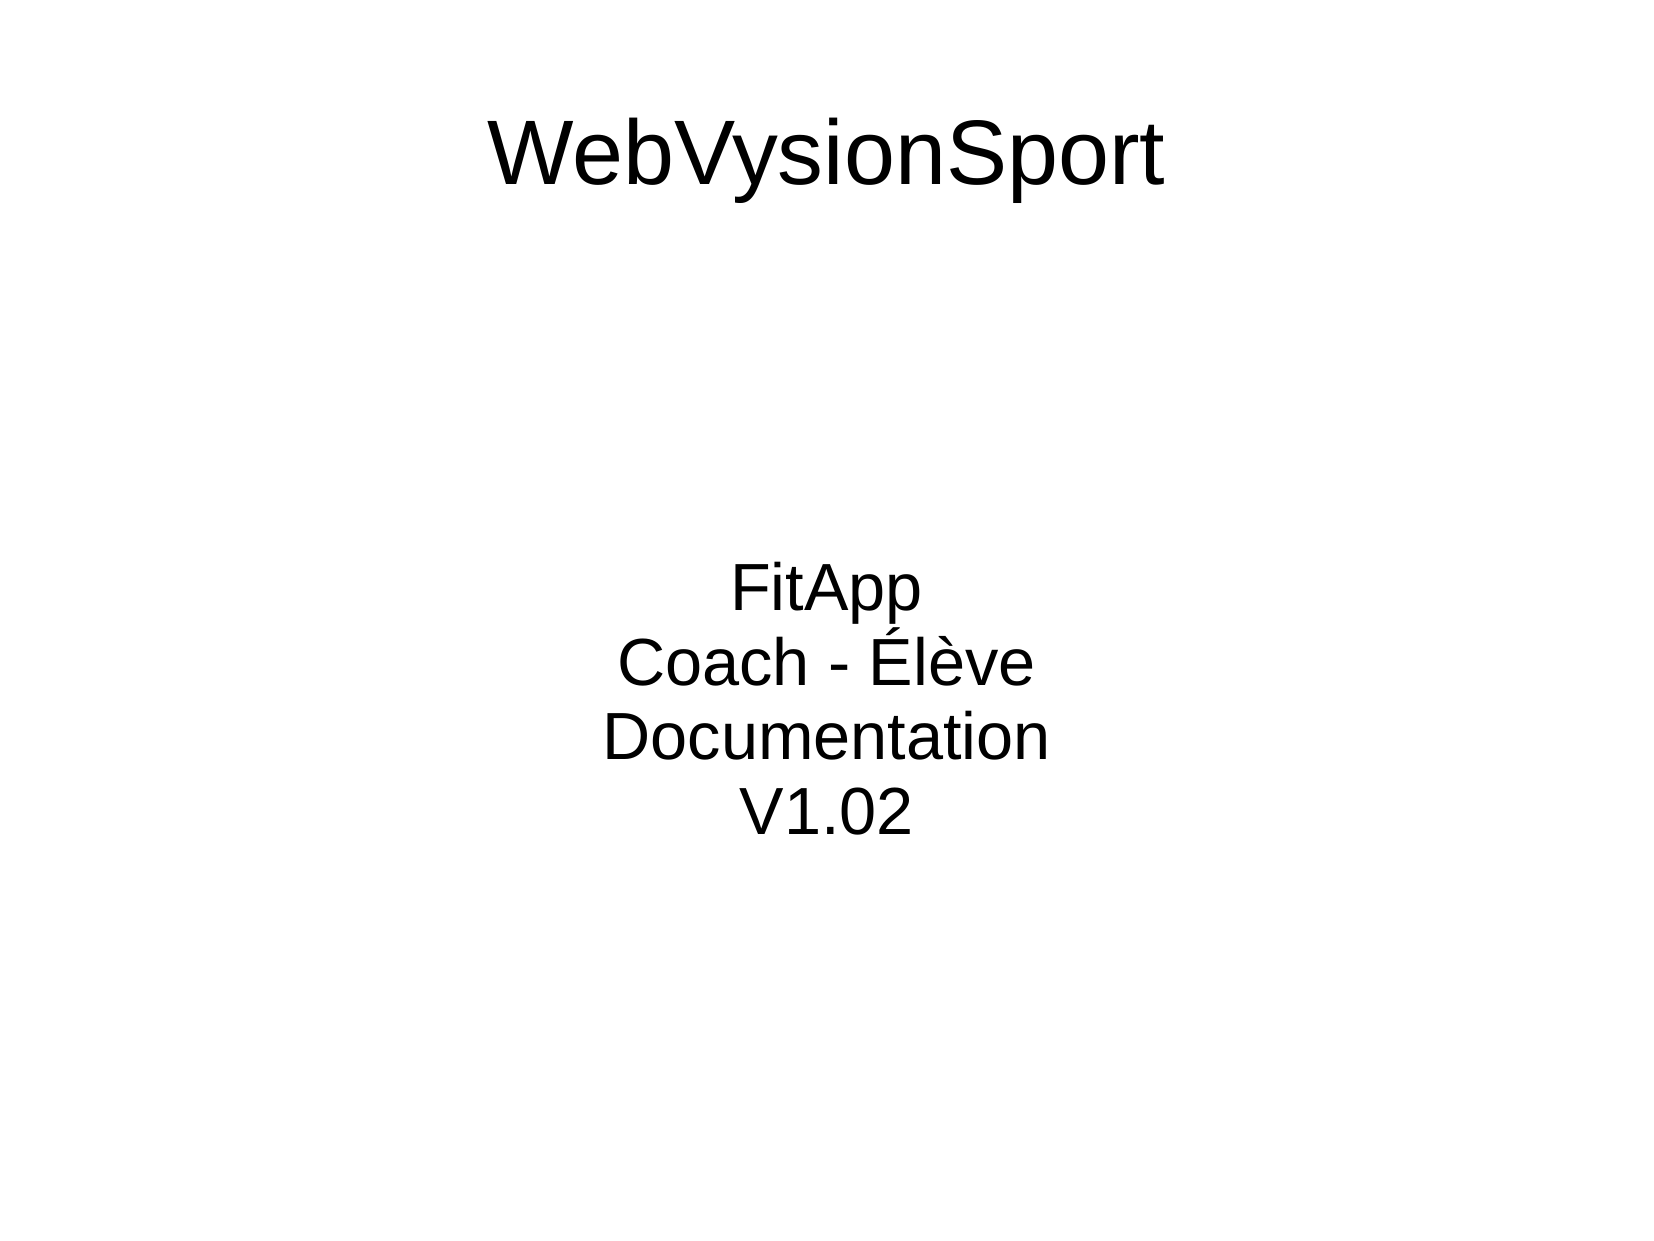

# WebVysionSport
FitApp
Coach - Élève
Documentation
V1.02